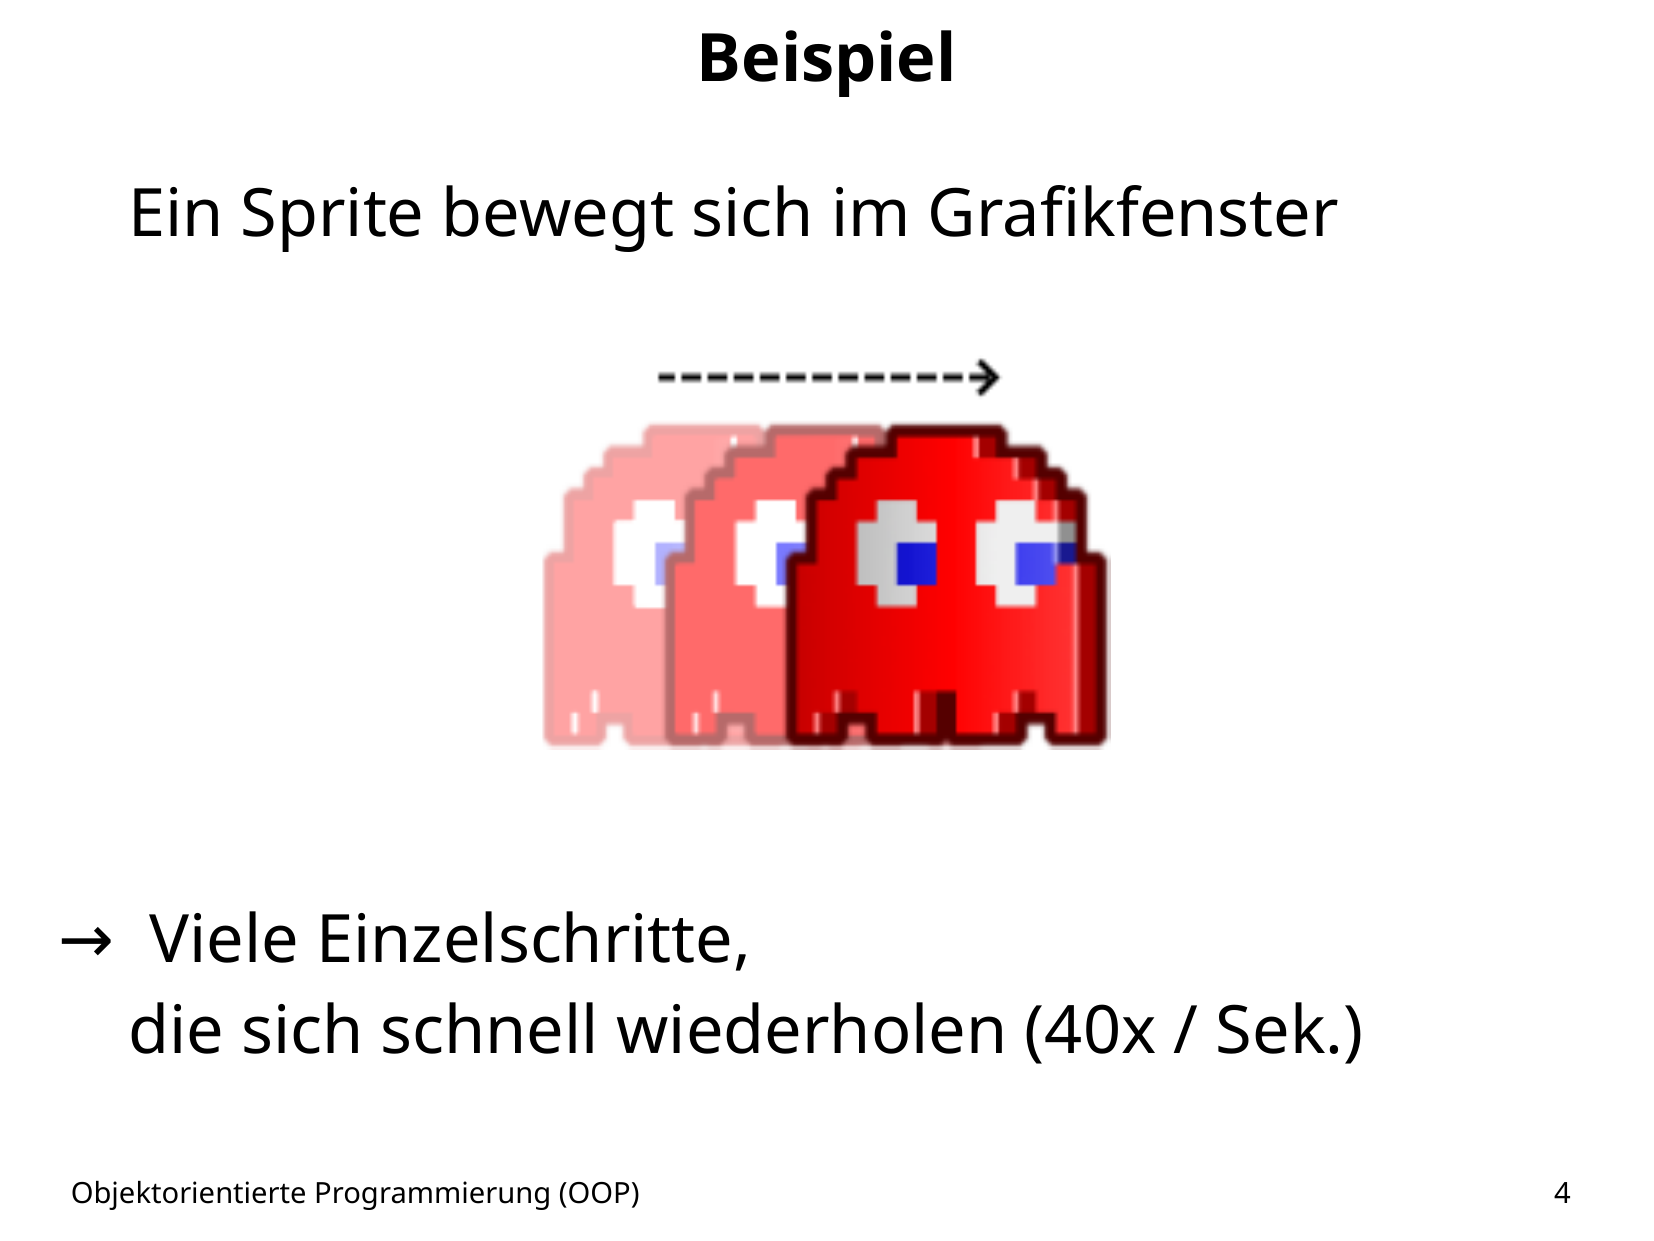

# Beispiel
 Ein Sprite bewegt sich im Grafikfenster
→ Viele Einzelschritte,
 die sich schnell wiederholen (40x / Sek.)
Objektorientierte Programmierung (OOP)
4